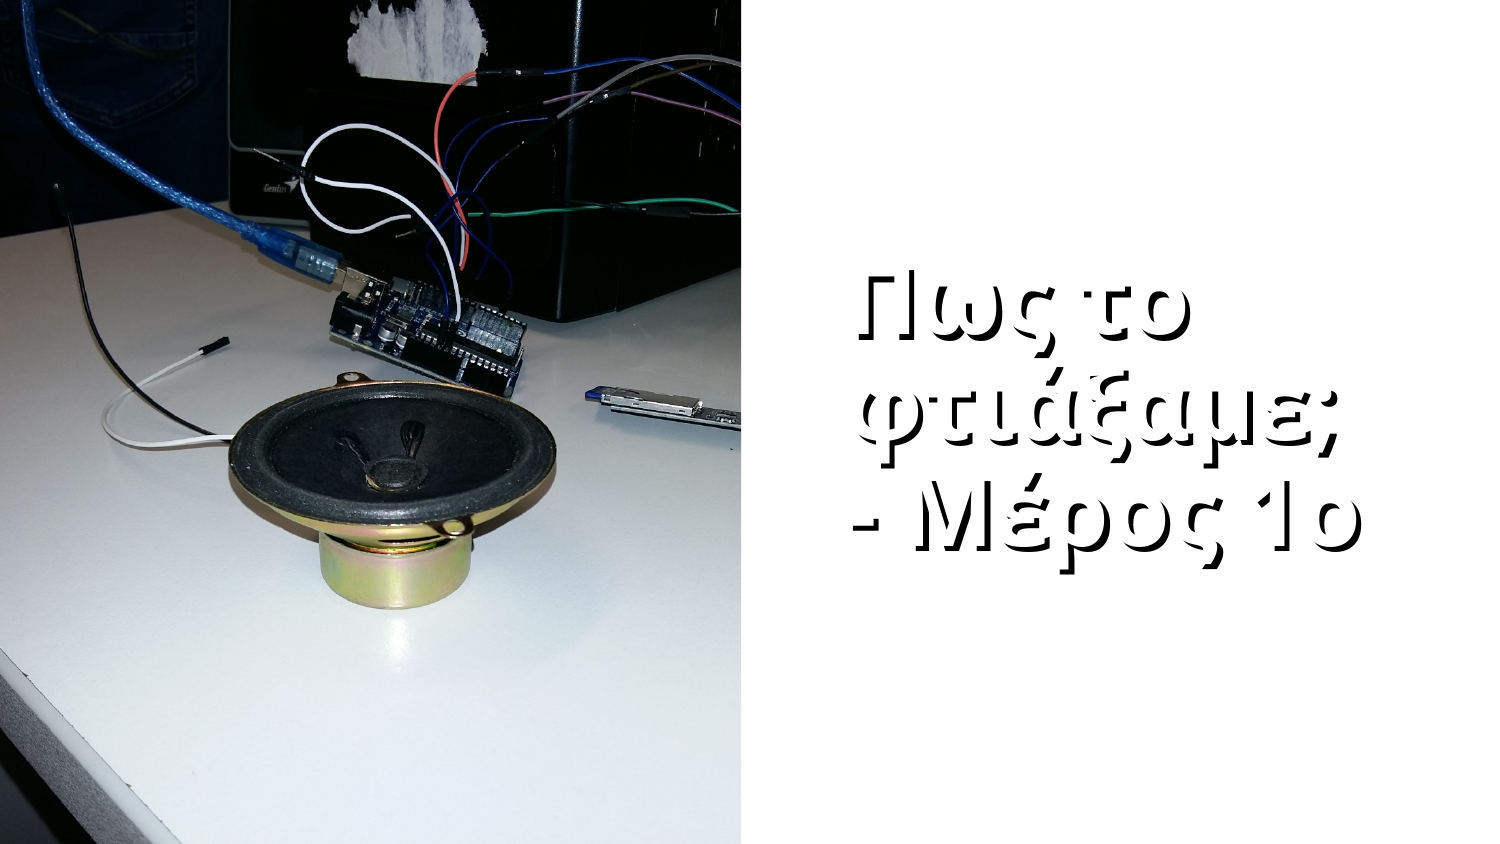

# Πως το φτιάξαμε; - Μέρος 1ο
Φωτογραφικό Υλικό : Ηχείο